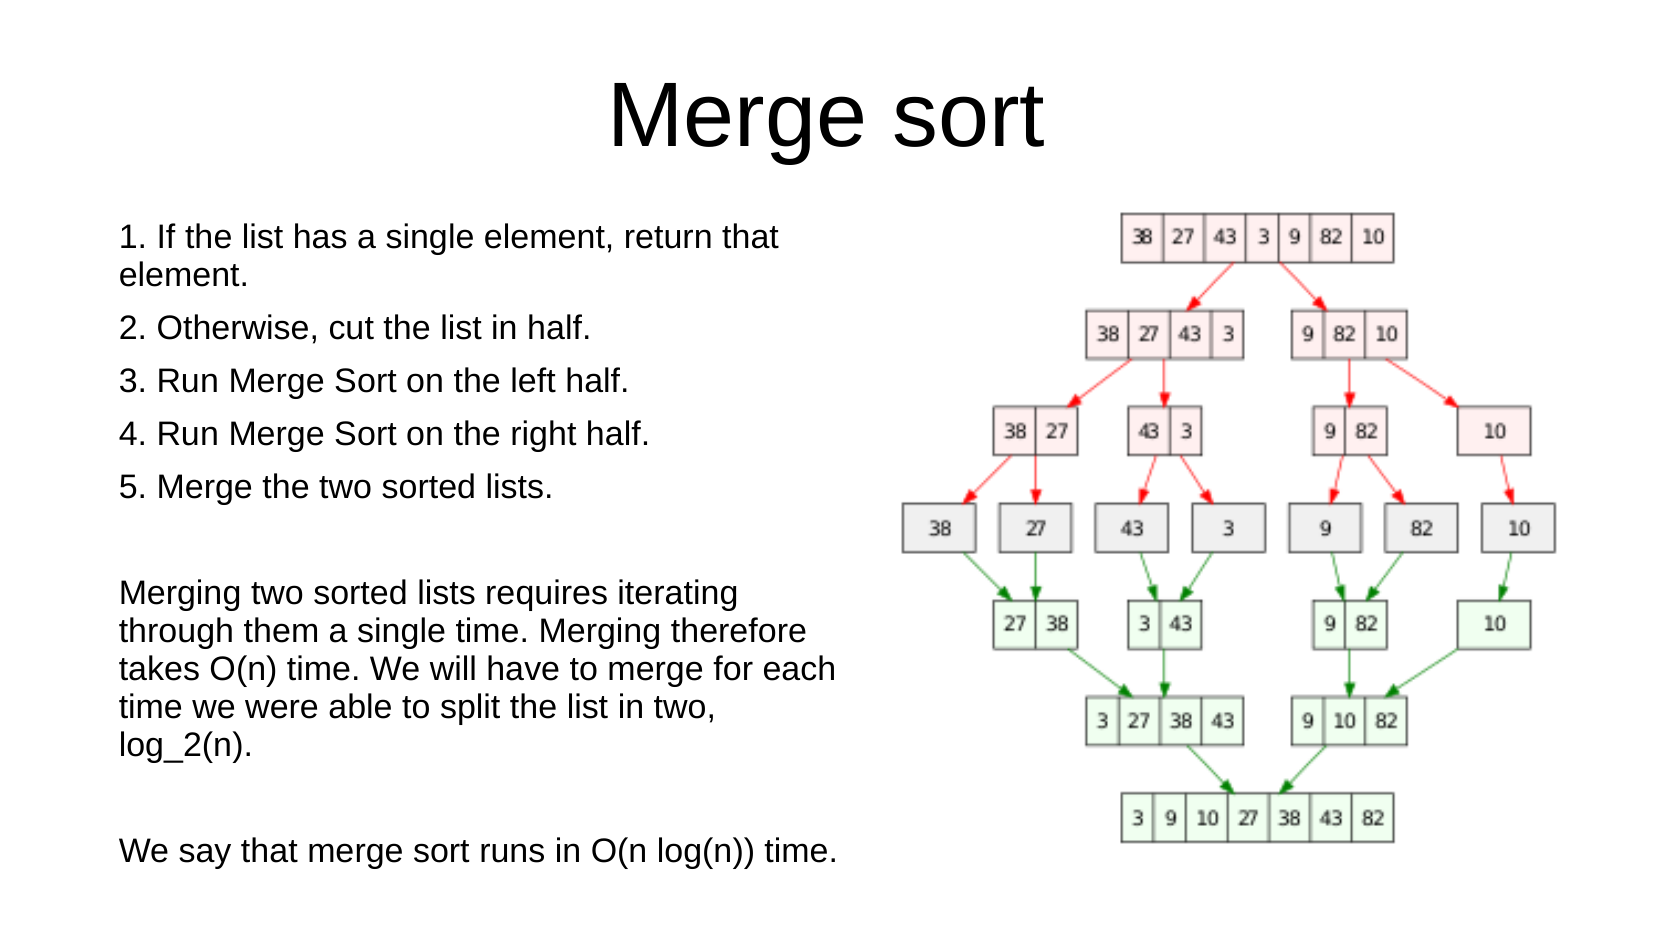

# Merge sort
1. If the list has a single element, return that element.
2. Otherwise, cut the list in half.
3. Run Merge Sort on the left half.
4. Run Merge Sort on the right half.
5. Merge the two sorted lists.
Merging two sorted lists requires iterating through them a single time. Merging therefore takes O(n) time. We will have to merge for each time we were able to split the list in two, log_2(n).
We say that merge sort runs in O(n log(n)) time.